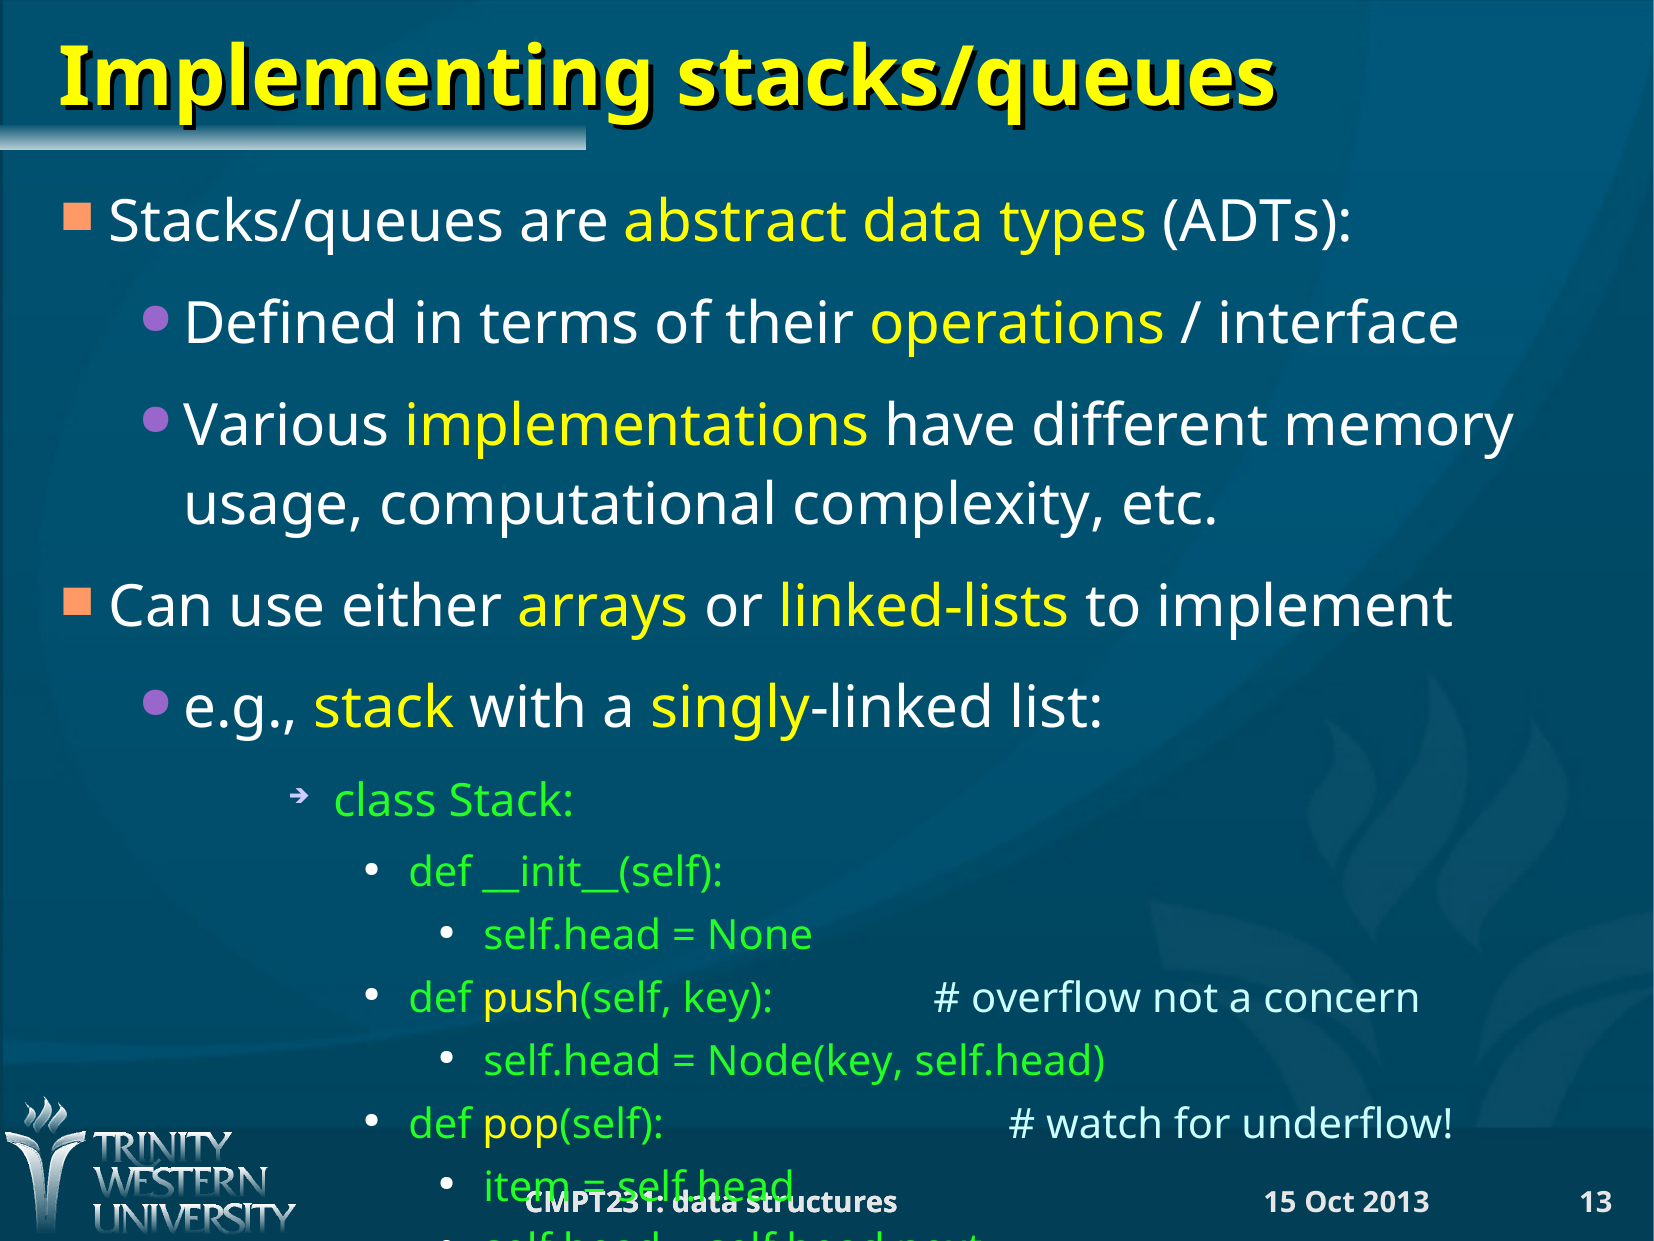

# Implementing stacks/queues
Stacks/queues are abstract data types (ADTs):
Defined in terms of their operations / interface
Various implementations have different memory usage, computational complexity, etc.
Can use either arrays or linked-lists to implement
e.g., stack with a singly-linked list:
class Stack:
def __init__(self):
self.head = None
def push(self, key):			# overflow not a concern
self.head = Node(key, self.head)
def pop(self):					# watch for underflow!
item = self.head
self.head = self.head.next
CMPT231: data structures
15 Oct 2013
13